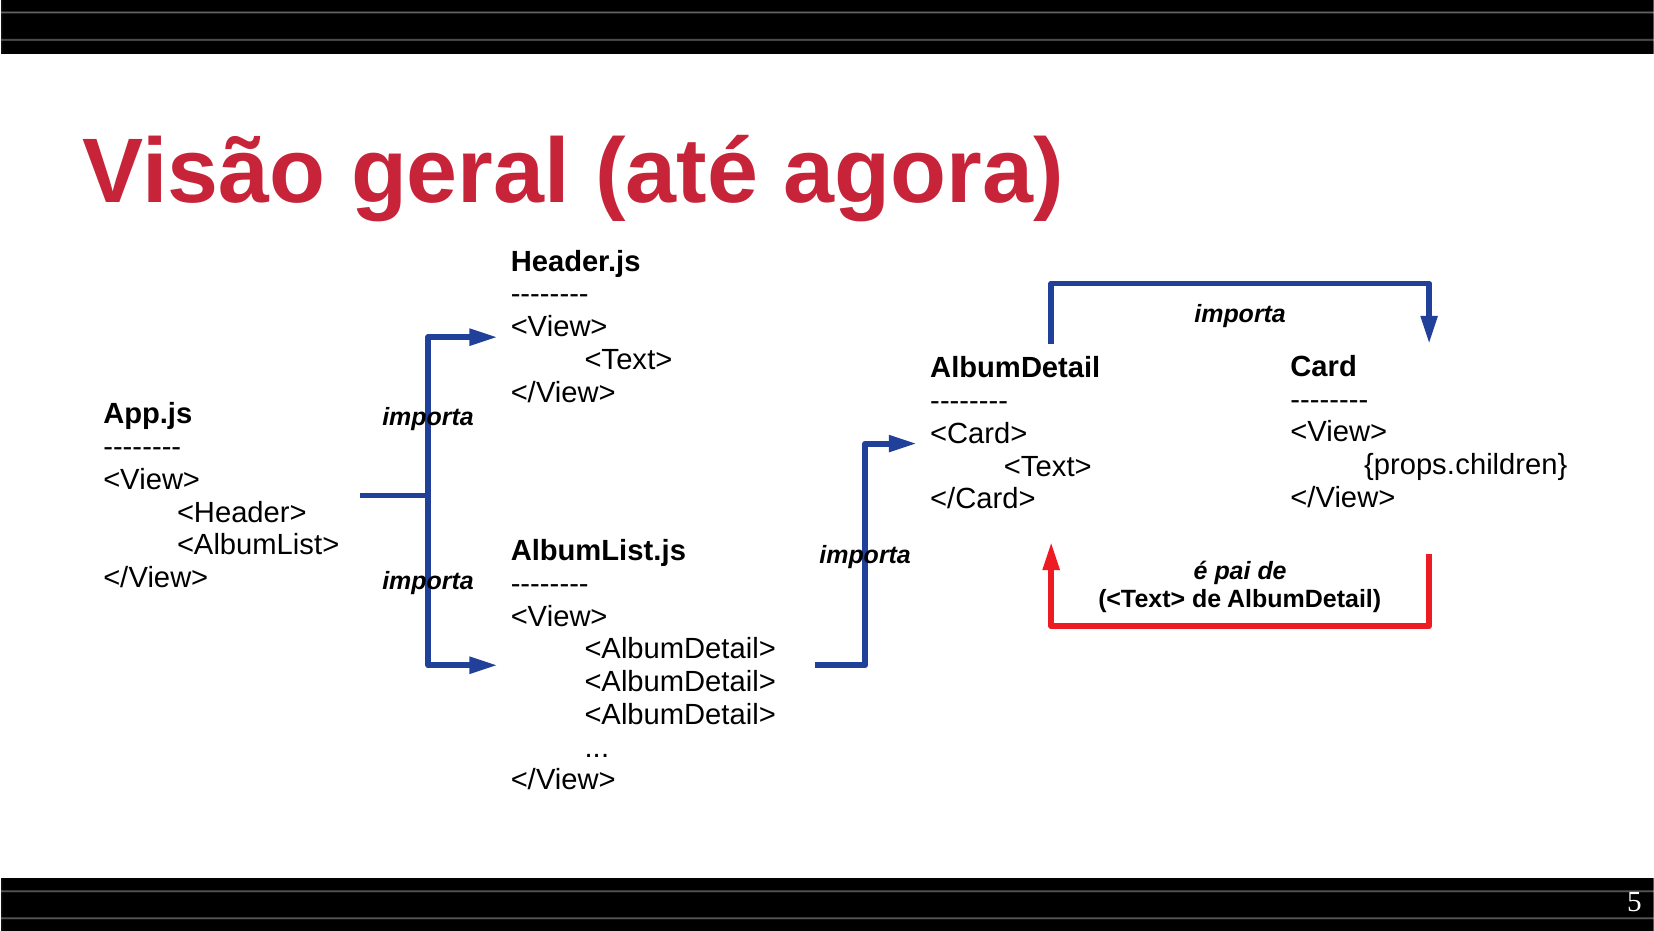

# Visão geral (até agora)
Header.js
--------
<View>
	<Text>
</View>
Card
--------
<View>
	{props.children}
</View>
AlbumDetail
--------
<Card>
	<Text>
</Card>
App.js
--------
<View>
	<Header>
	<AlbumList>
</View>
AlbumList.js
--------
<View>
	<AlbumDetail>
	<AlbumDetail>
	<AlbumDetail>
	...
</View>